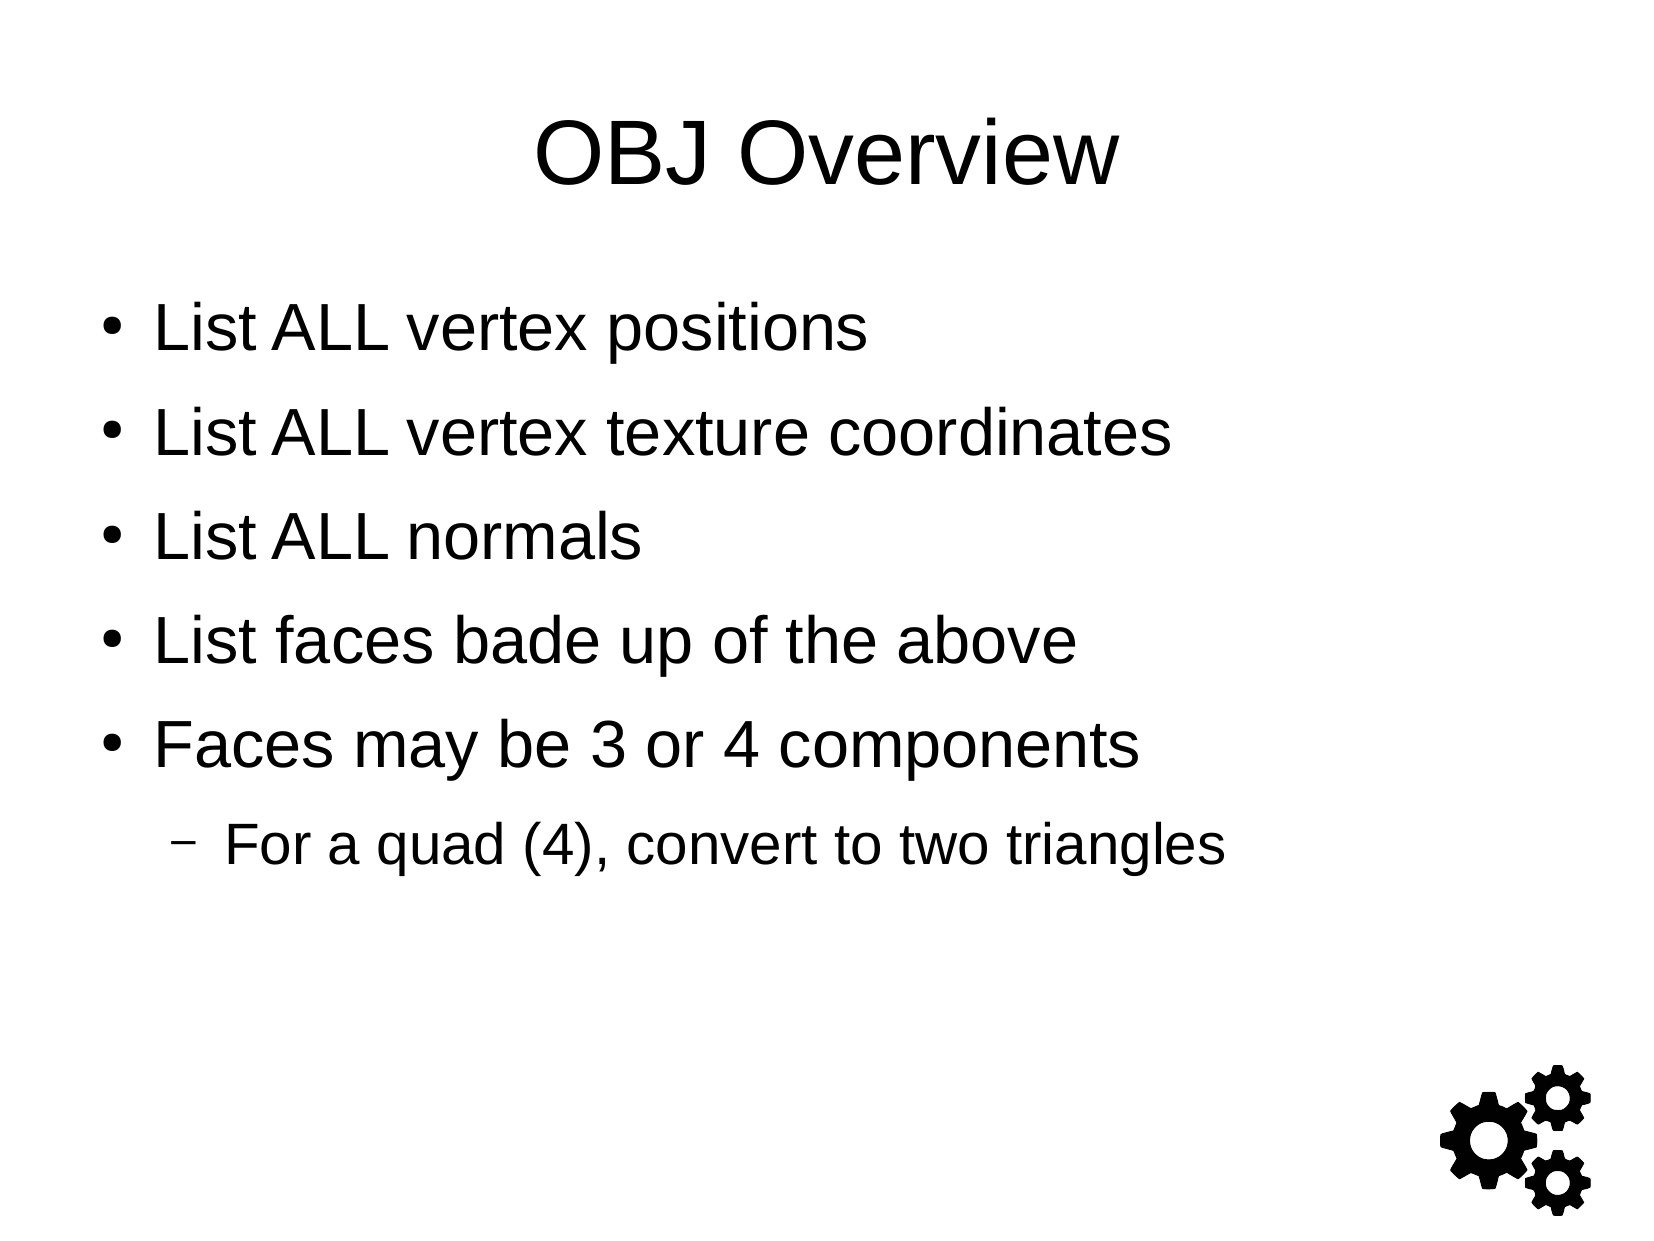

# OBJ Overview
List ALL vertex positions
List ALL vertex texture coordinates
List ALL normals
List faces bade up of the above
Faces may be 3 or 4 components
For a quad (4), convert to two triangles